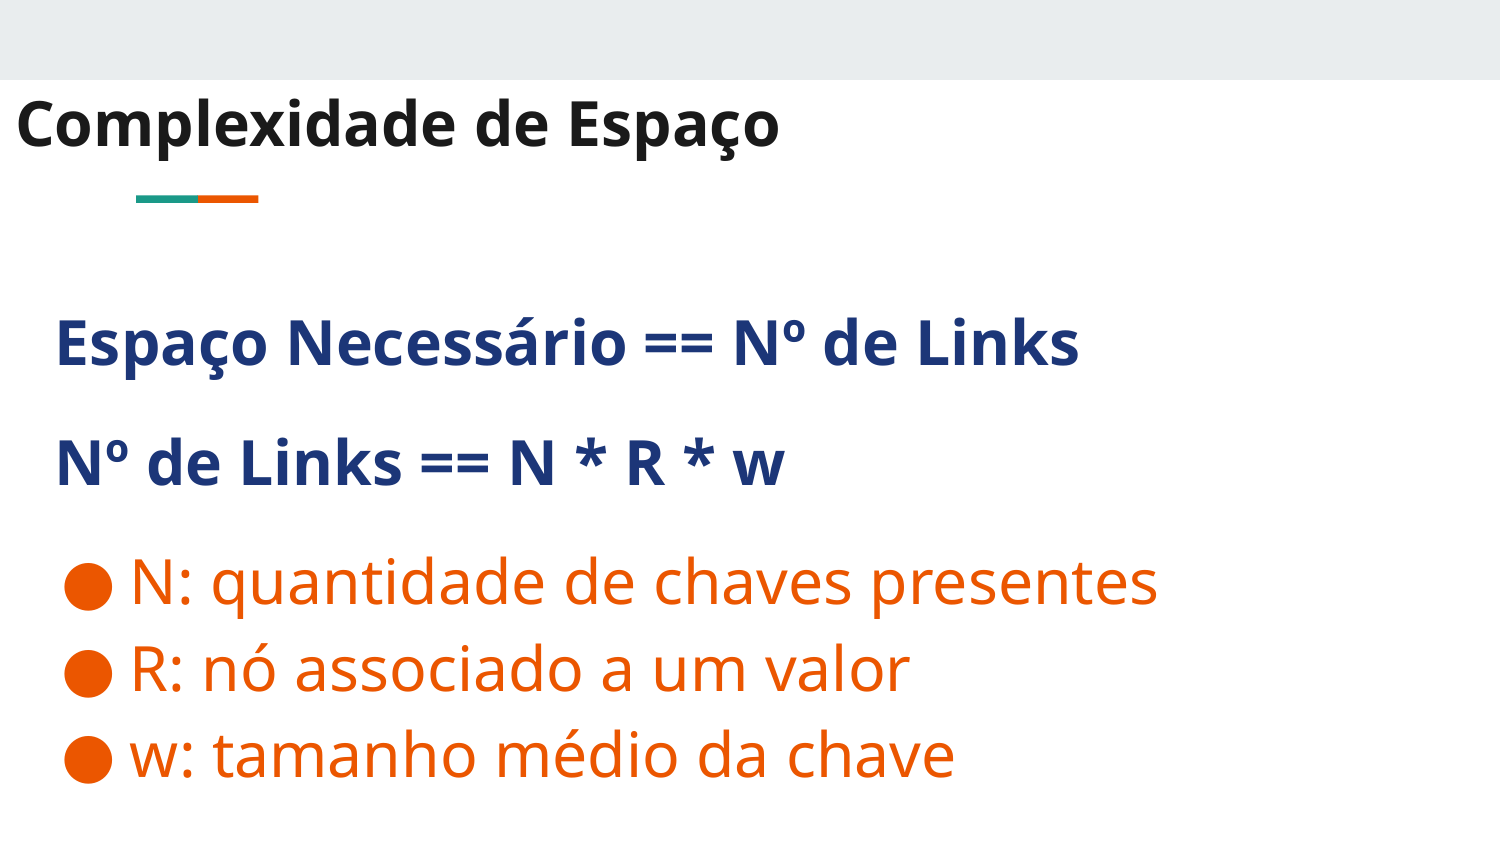

Complexidade de Espaço
# Espaço Necessário == Nº de Links
Nº de Links == N * R * w
N: quantidade de chaves presentes
R: nó associado a um valor
w: tamanho médio da chave